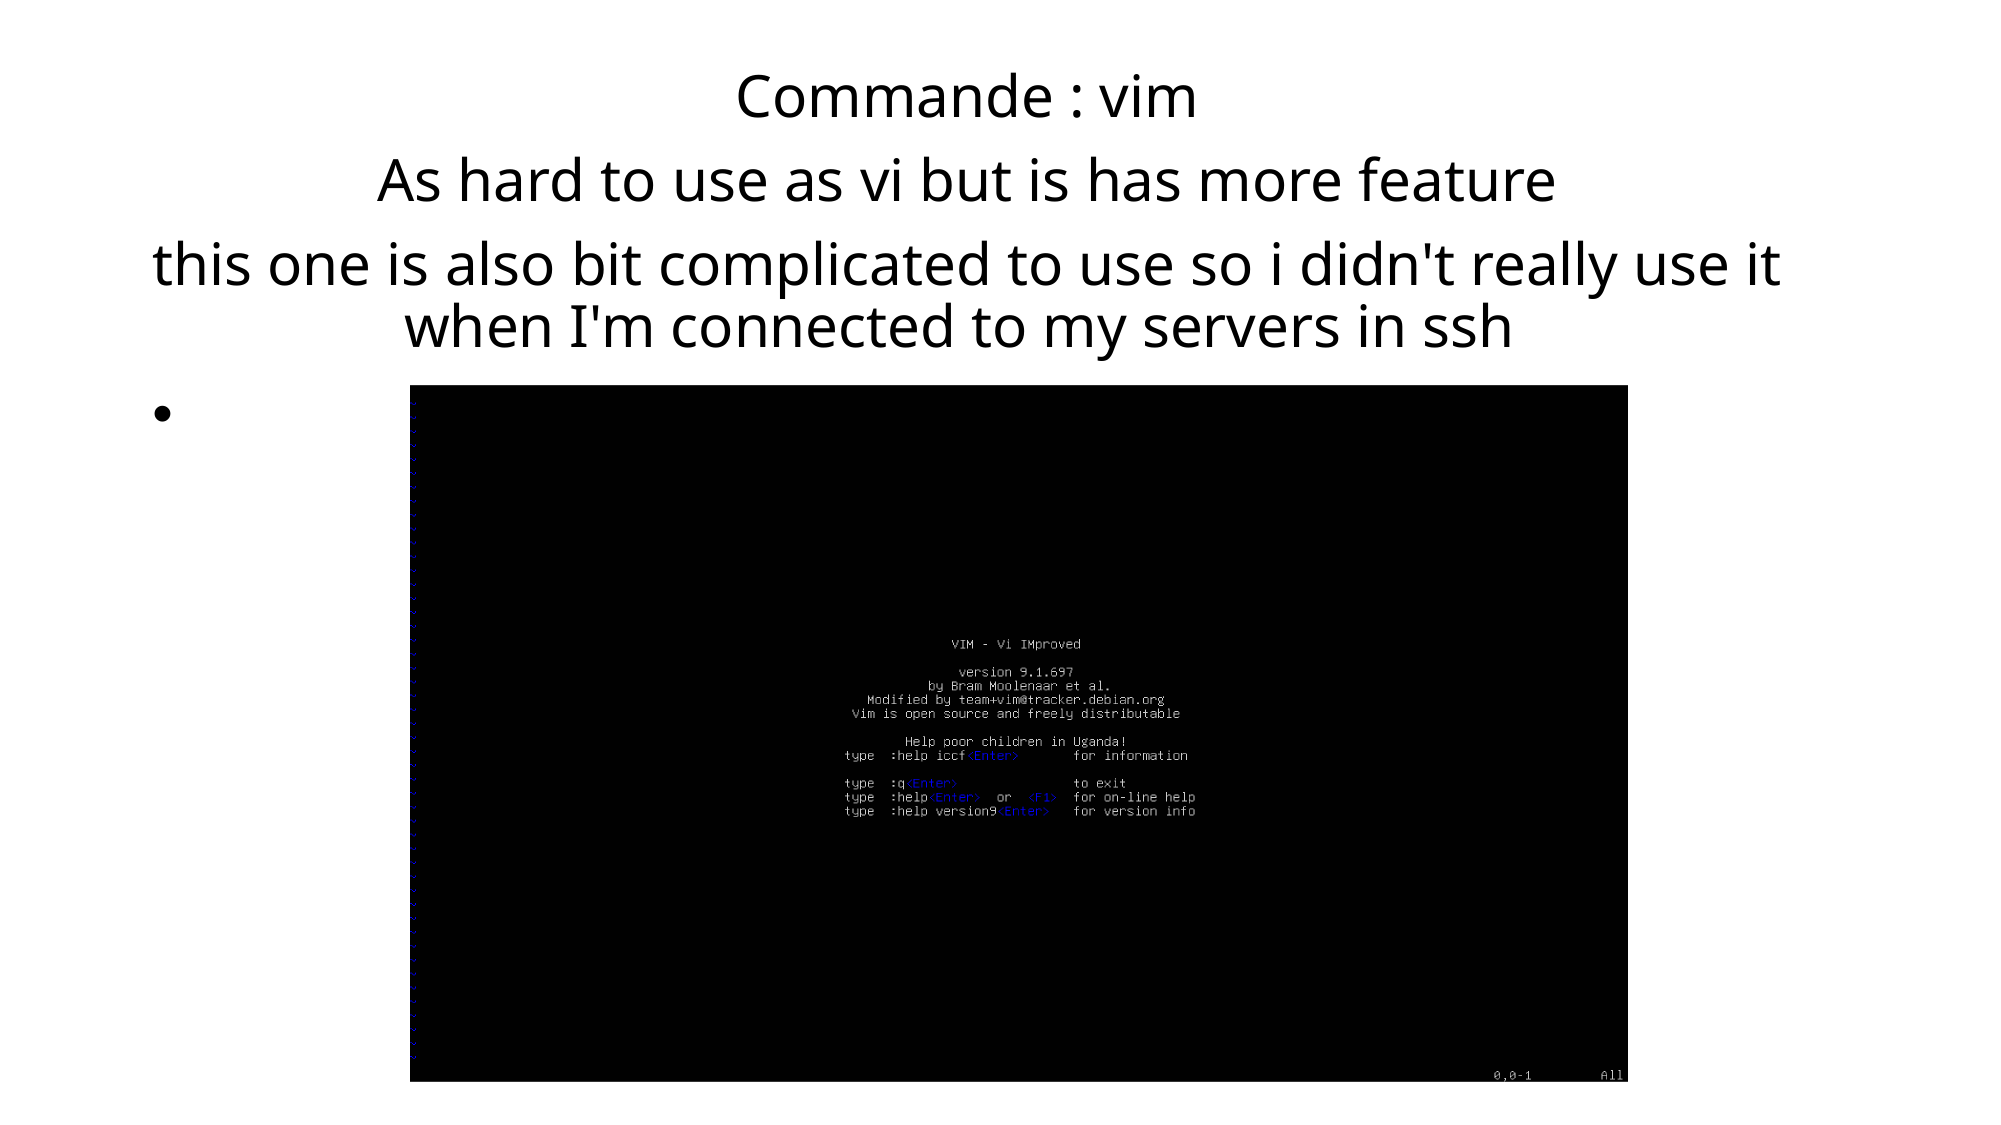

# Commande : vim
As hard to use as vi but is has more feature
this one is also bit complicated to use so i didn't really use it when I'm connected to my servers in ssh